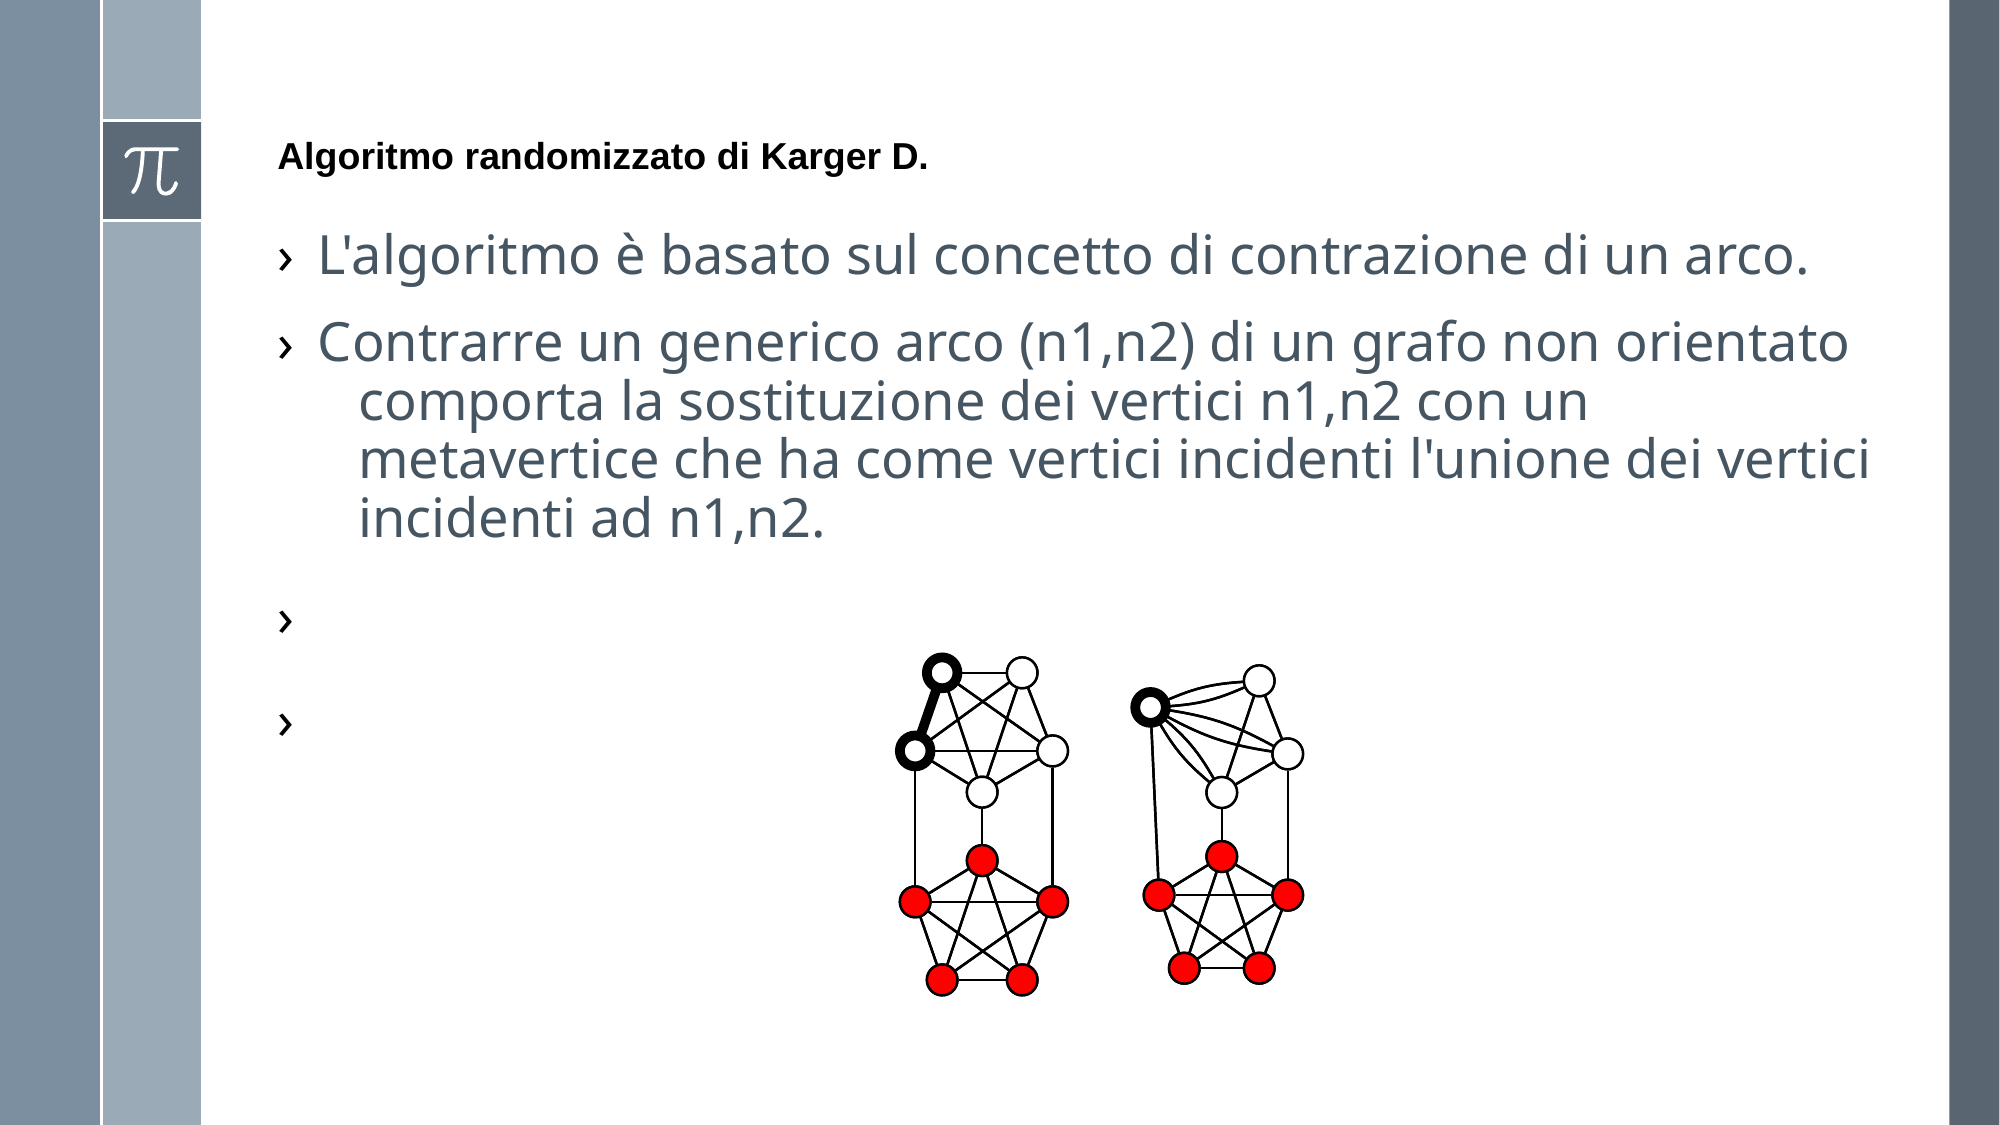

# Algoritmo randomizzato di Karger D.
L'algoritmo è basato sul concetto di contrazione di un arco.
Contrarre un generico arco (n1,n2) di un grafo non orientato comporta la sostituzione dei vertici n1,n2 con un metavertice che ha come vertici incidenti l'unione dei vertici incidenti ad n1,n2.